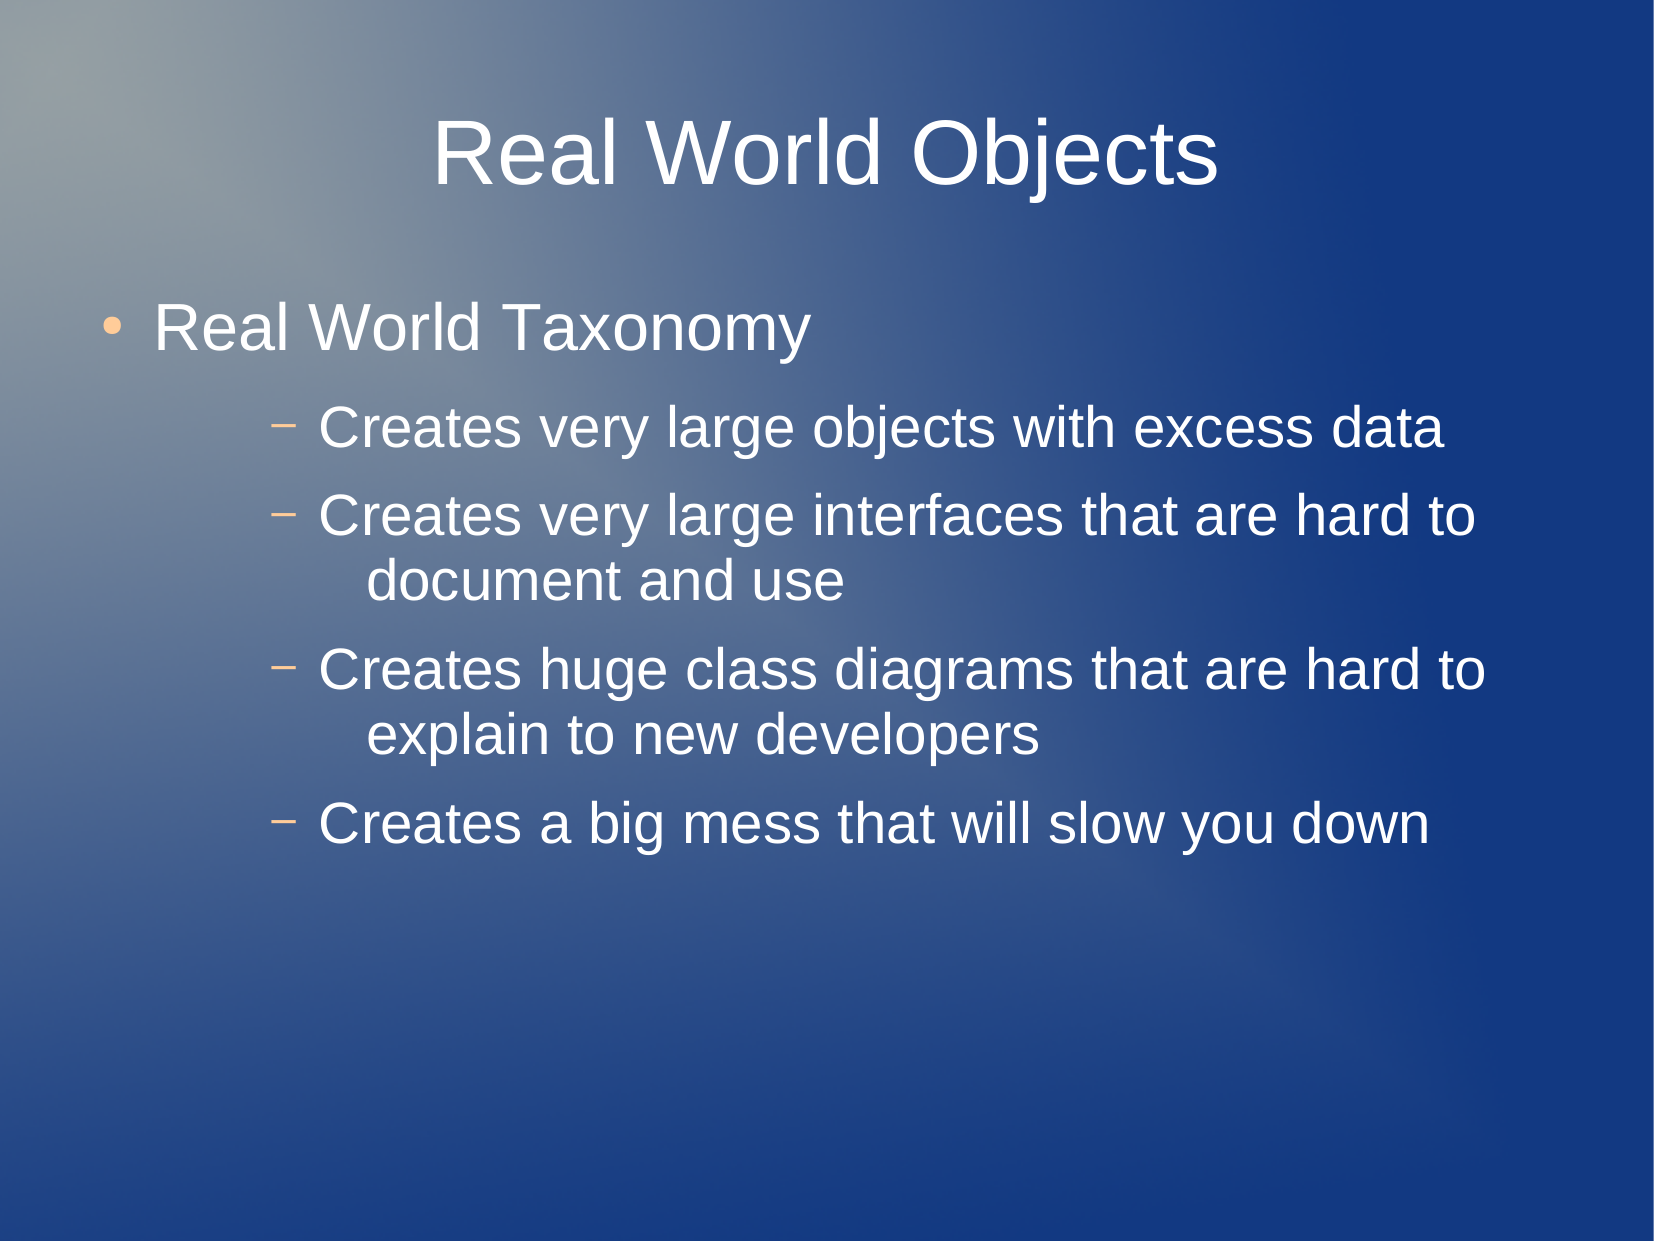

# Real World Objects
Real World Taxonomy
Creates very large objects with excess data
Creates very large interfaces that are hard to document and use
Creates huge class diagrams that are hard to explain to new developers
Creates a big mess that will slow you down